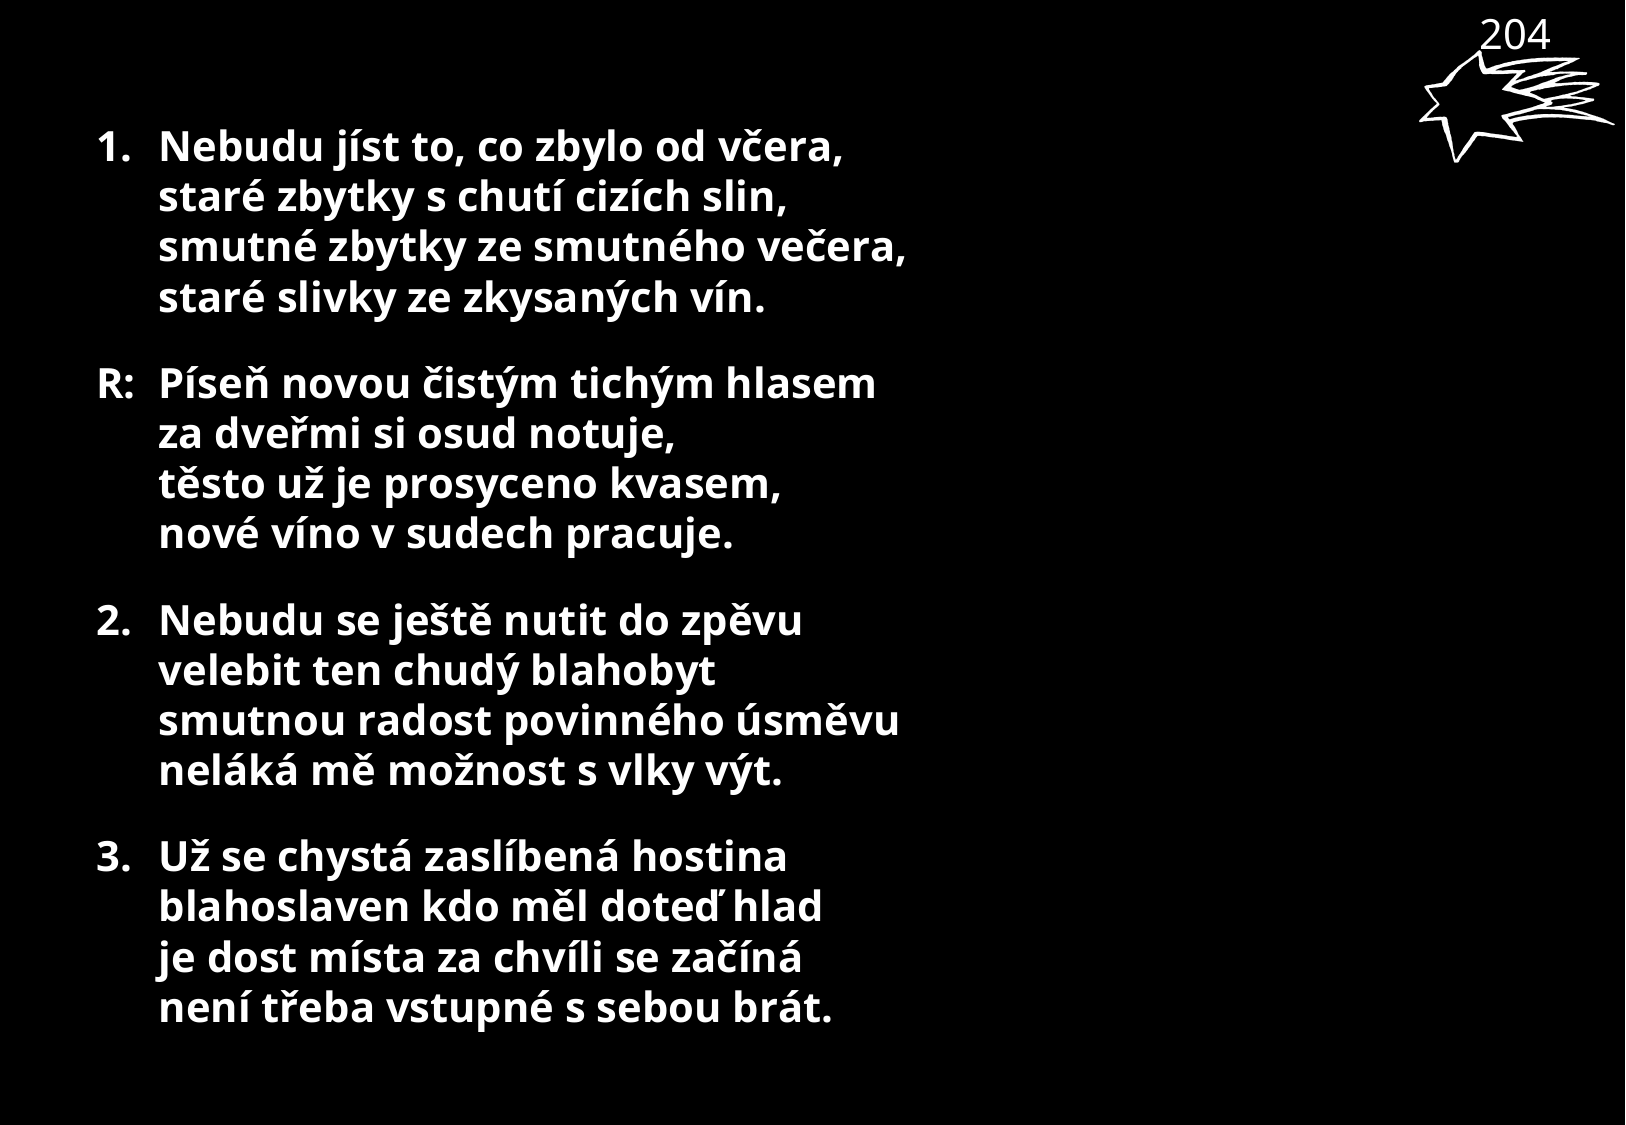

204
# 1. 	Nebudu jíst to, co zbylo od včera, staré zbytky s chutí cizích slin, smutné zbytky ze smutného večera, staré slivky ze zkysaných vín.
R: 	Píseň novou čistým tichým hlasem
za dveřmi si osud notuje,
těsto už je prosyceno kvasem,
nové víno v sudech pracuje.
Nebudu se ještě nutit do zpěvu
velebit ten chudý blahobyt
smutnou radost povinného úsměvu
neláká mě možnost s vlky výt.
Už se chystá zaslíbená hostina
blahoslaven kdo měl doteď hlad
je dost místa za chvíli se začíná
není třeba vstupné s sebou brát.